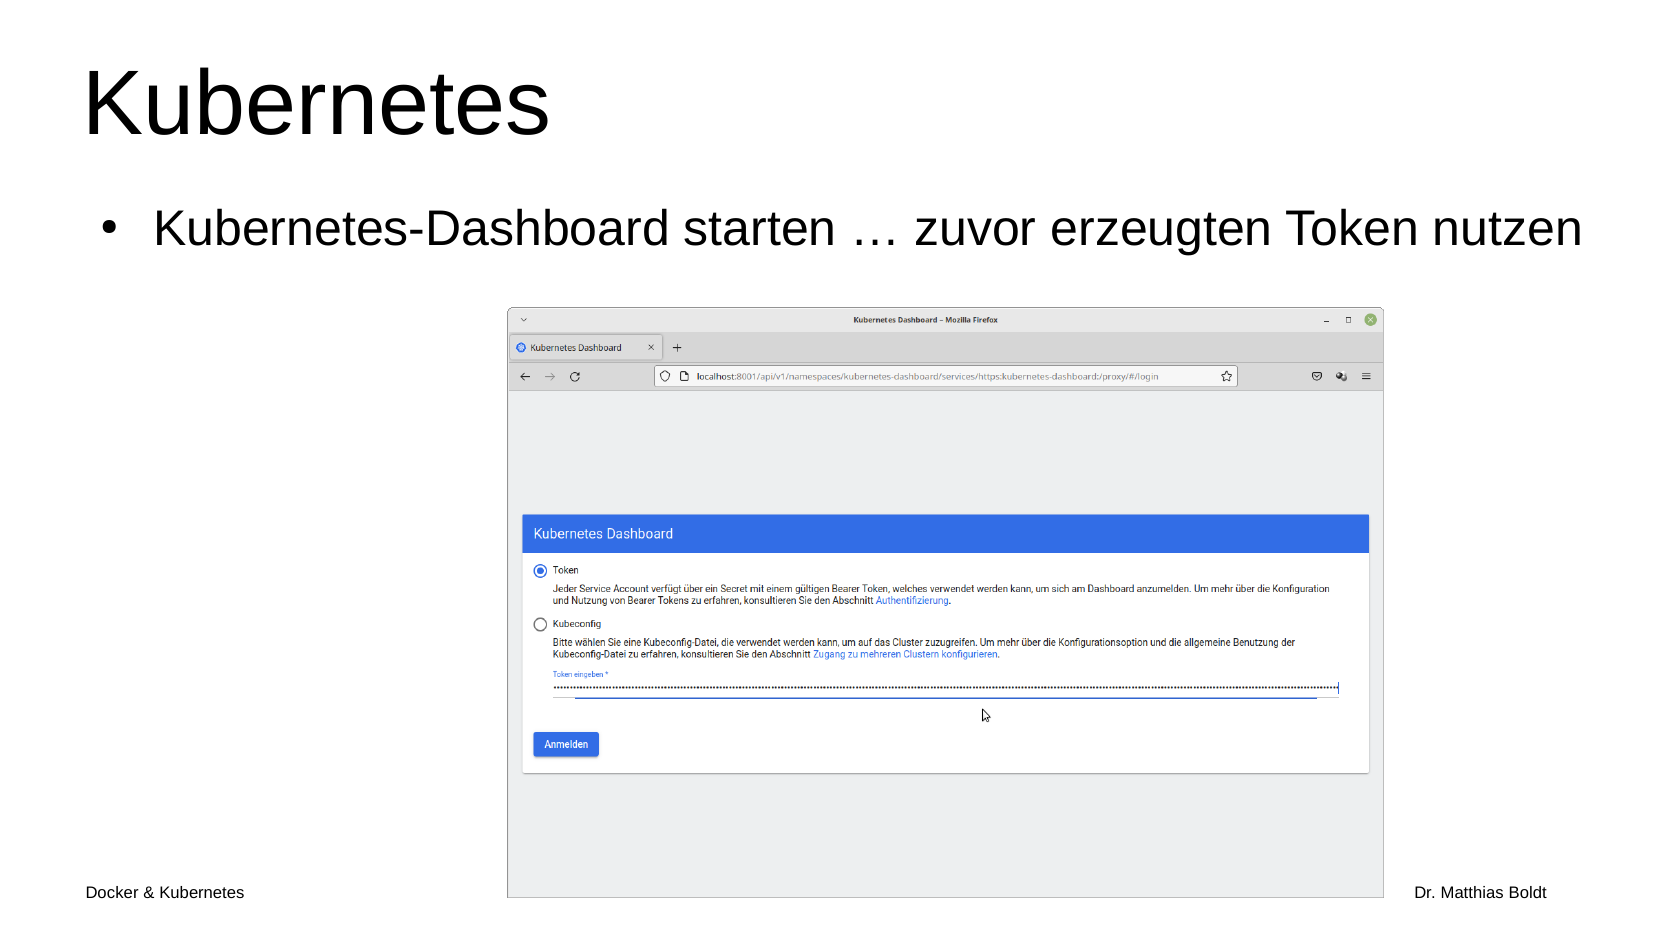

# Kubernetes
Kubernetes-Dashboard starten … zuvor erzeugten Token nutzen
Docker & Kubernetes																Dr. Matthias Boldt